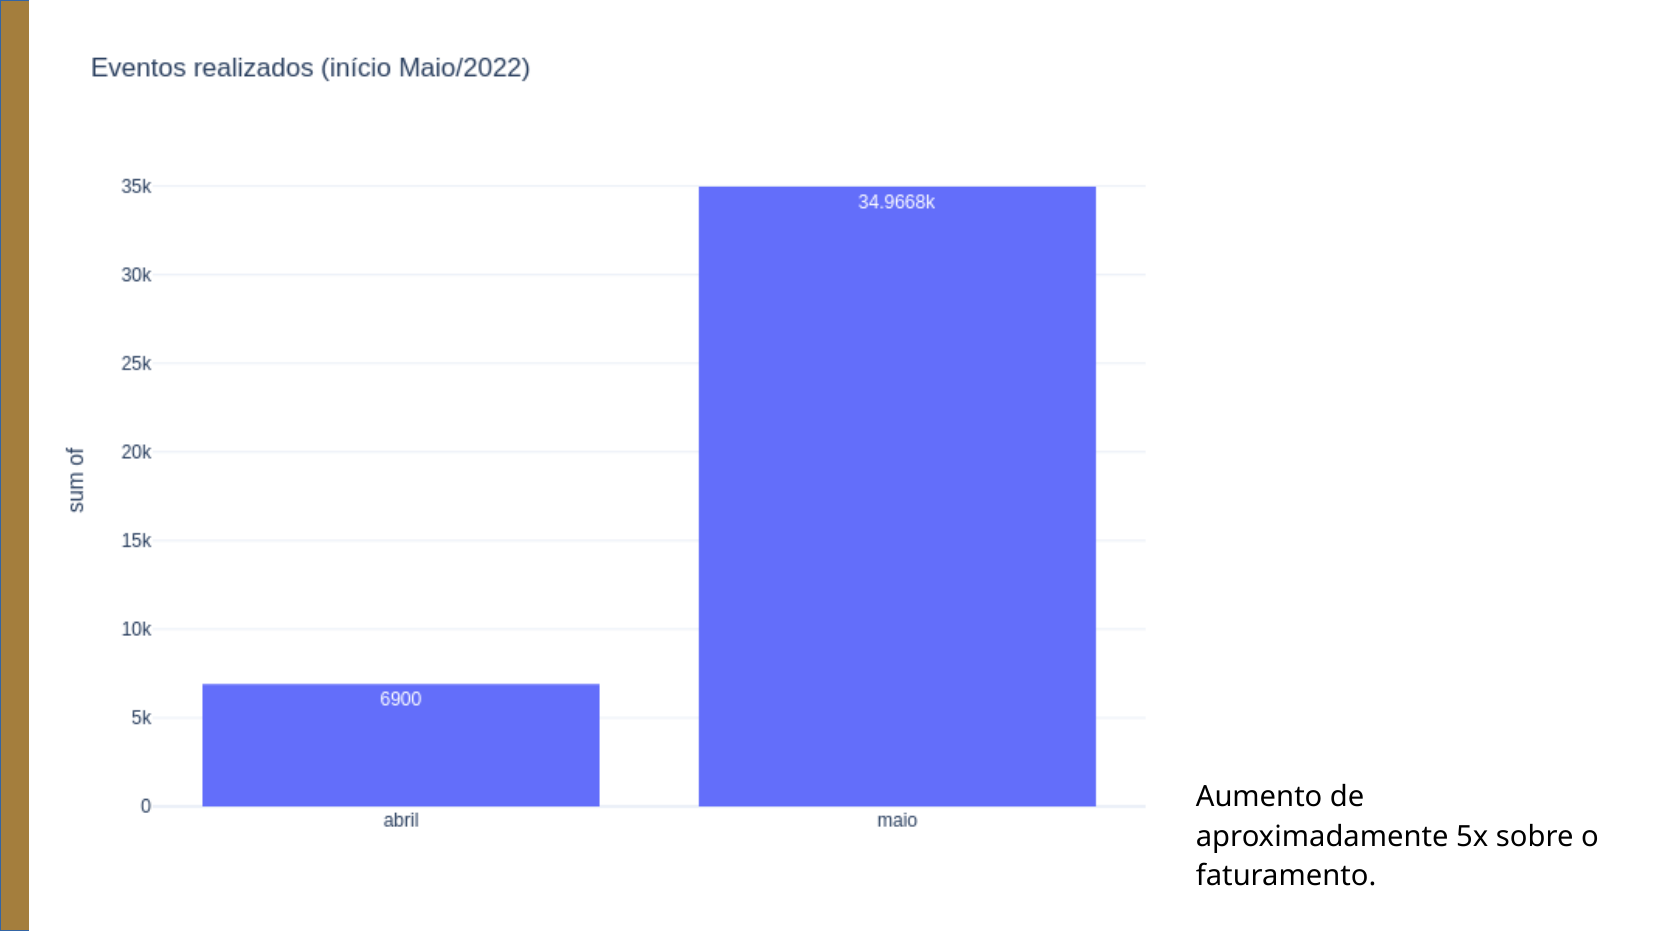

Aumento de aproximadamente 5x sobre o faturamento.